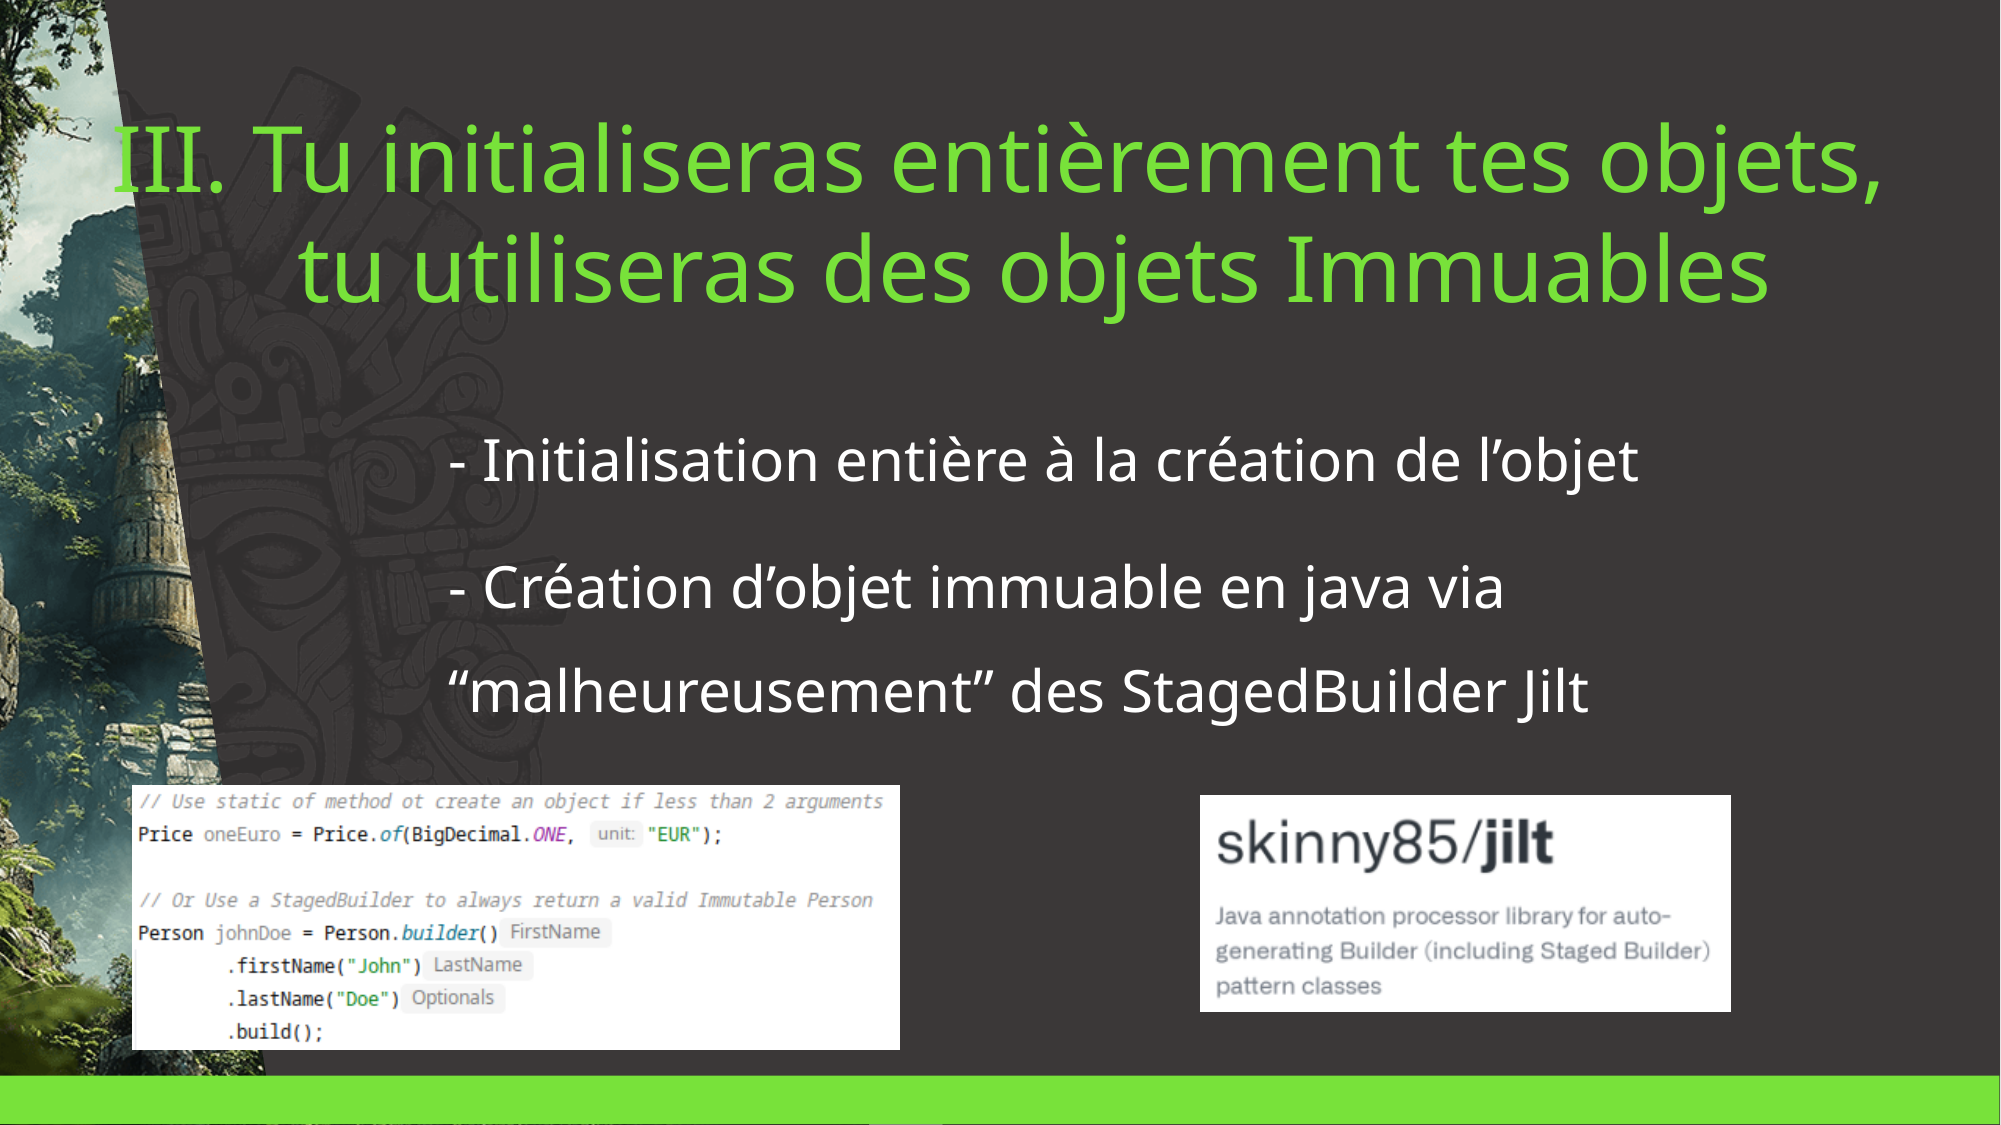

III. Tu initialiseras entièrement tes objets,
 tu utiliseras des objets Immuables
- Initialisation entière à la création de l’objet
- Création d’objet immuable en java via “malheureusement” des StagedBuilder Jilt